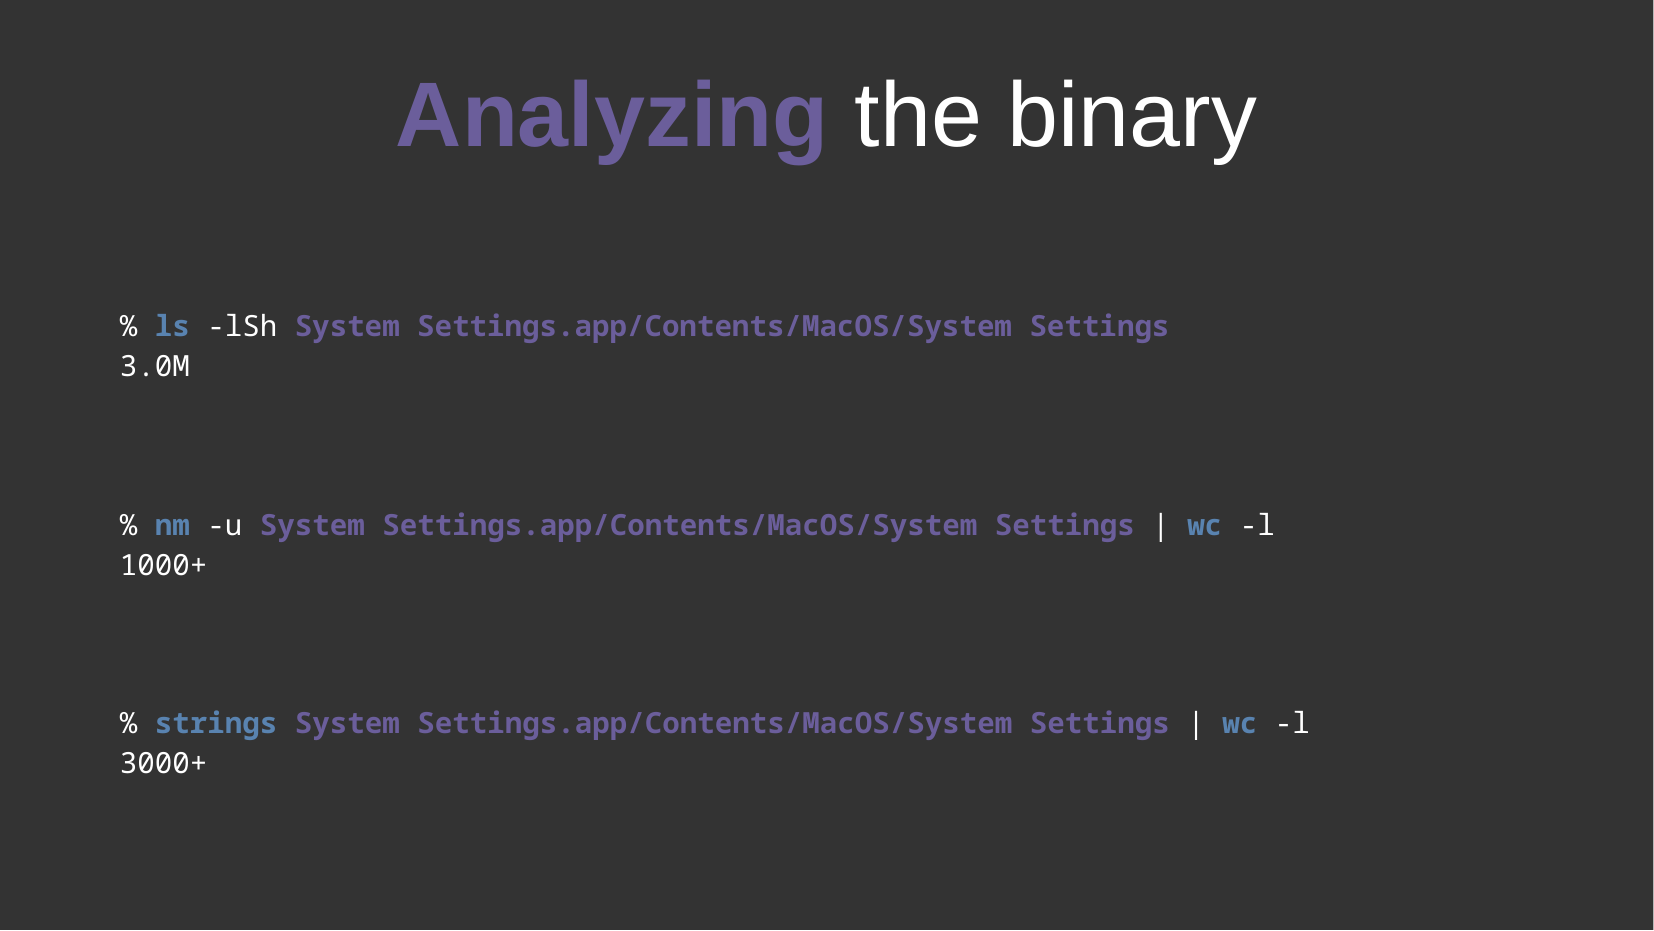

# Analyzing the binary
% ls -lSh System Settings.app/Contents/MacOS/System Settings
3.0M
% nm -u System Settings.app/Contents/MacOS/System Settings | wc -l
1000+
% strings System Settings.app/Contents/MacOS/System Settings | wc -l
3000+